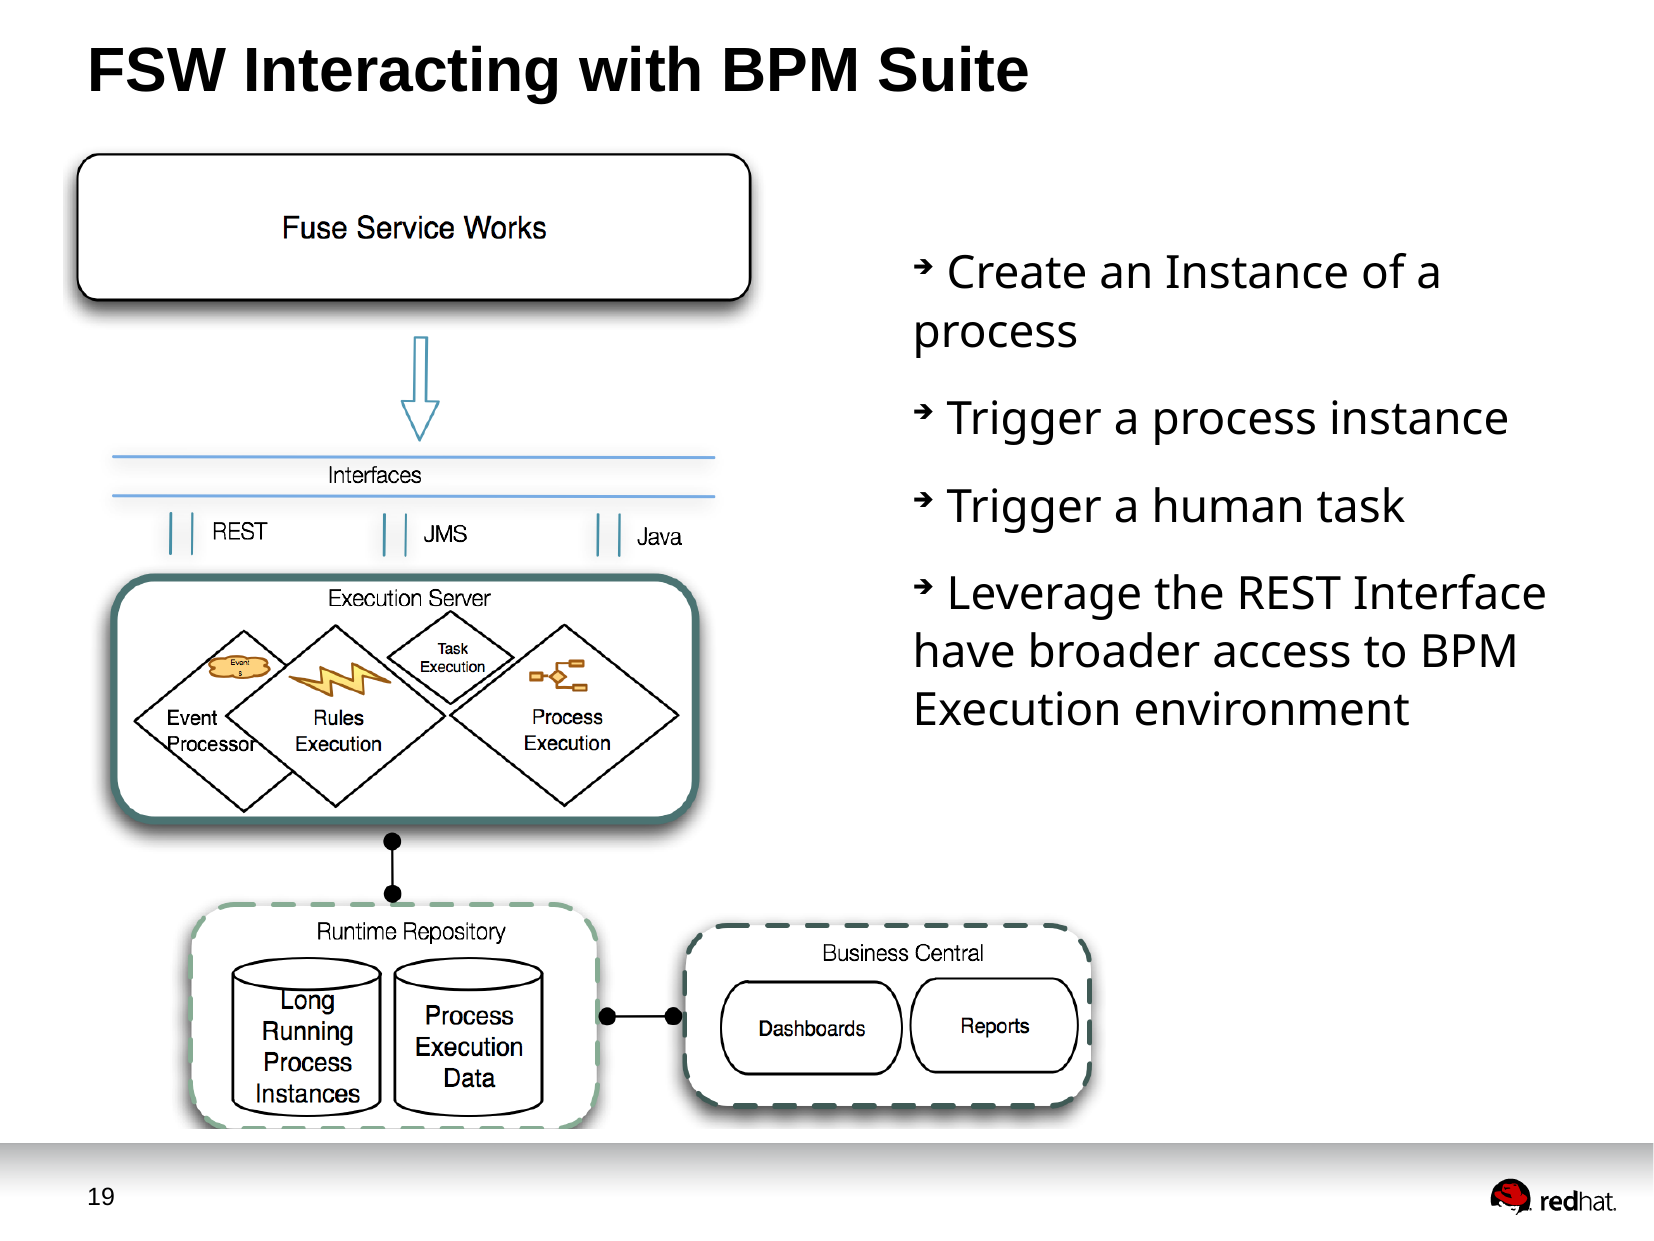

# FSW Interacting with BPM Suite
 Create an Instance of a process
 Trigger a process instance
 Trigger a human task
 Leverage the REST Interface have broader access to BPM Execution environment